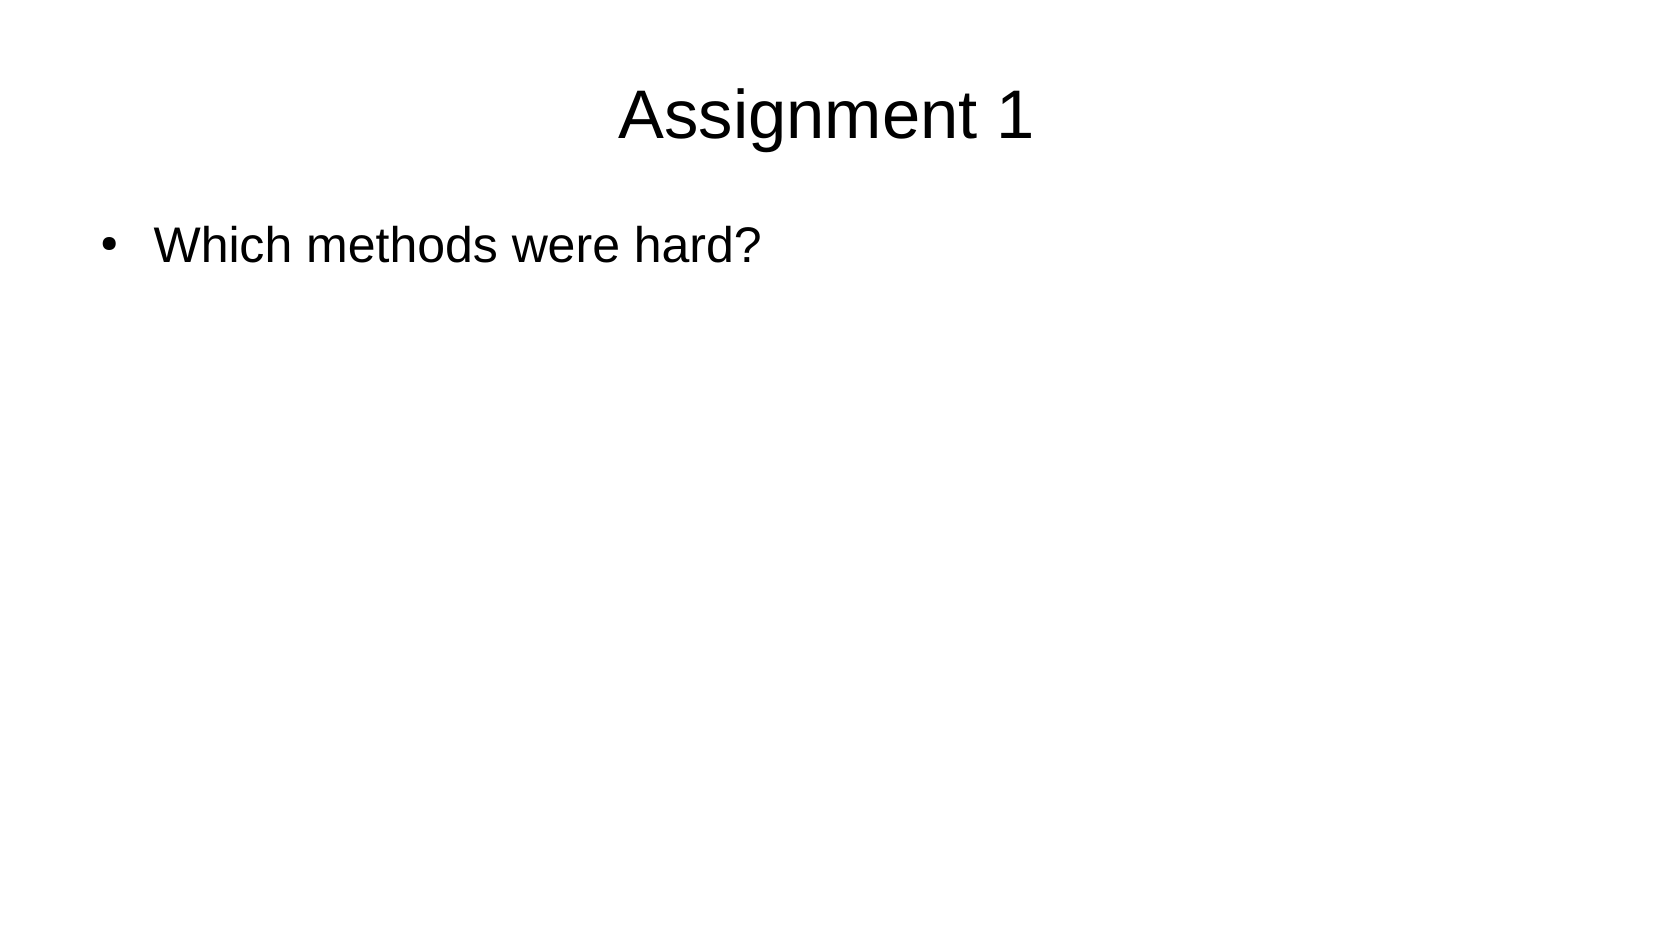

# Assignment 1
Which methods were hard?